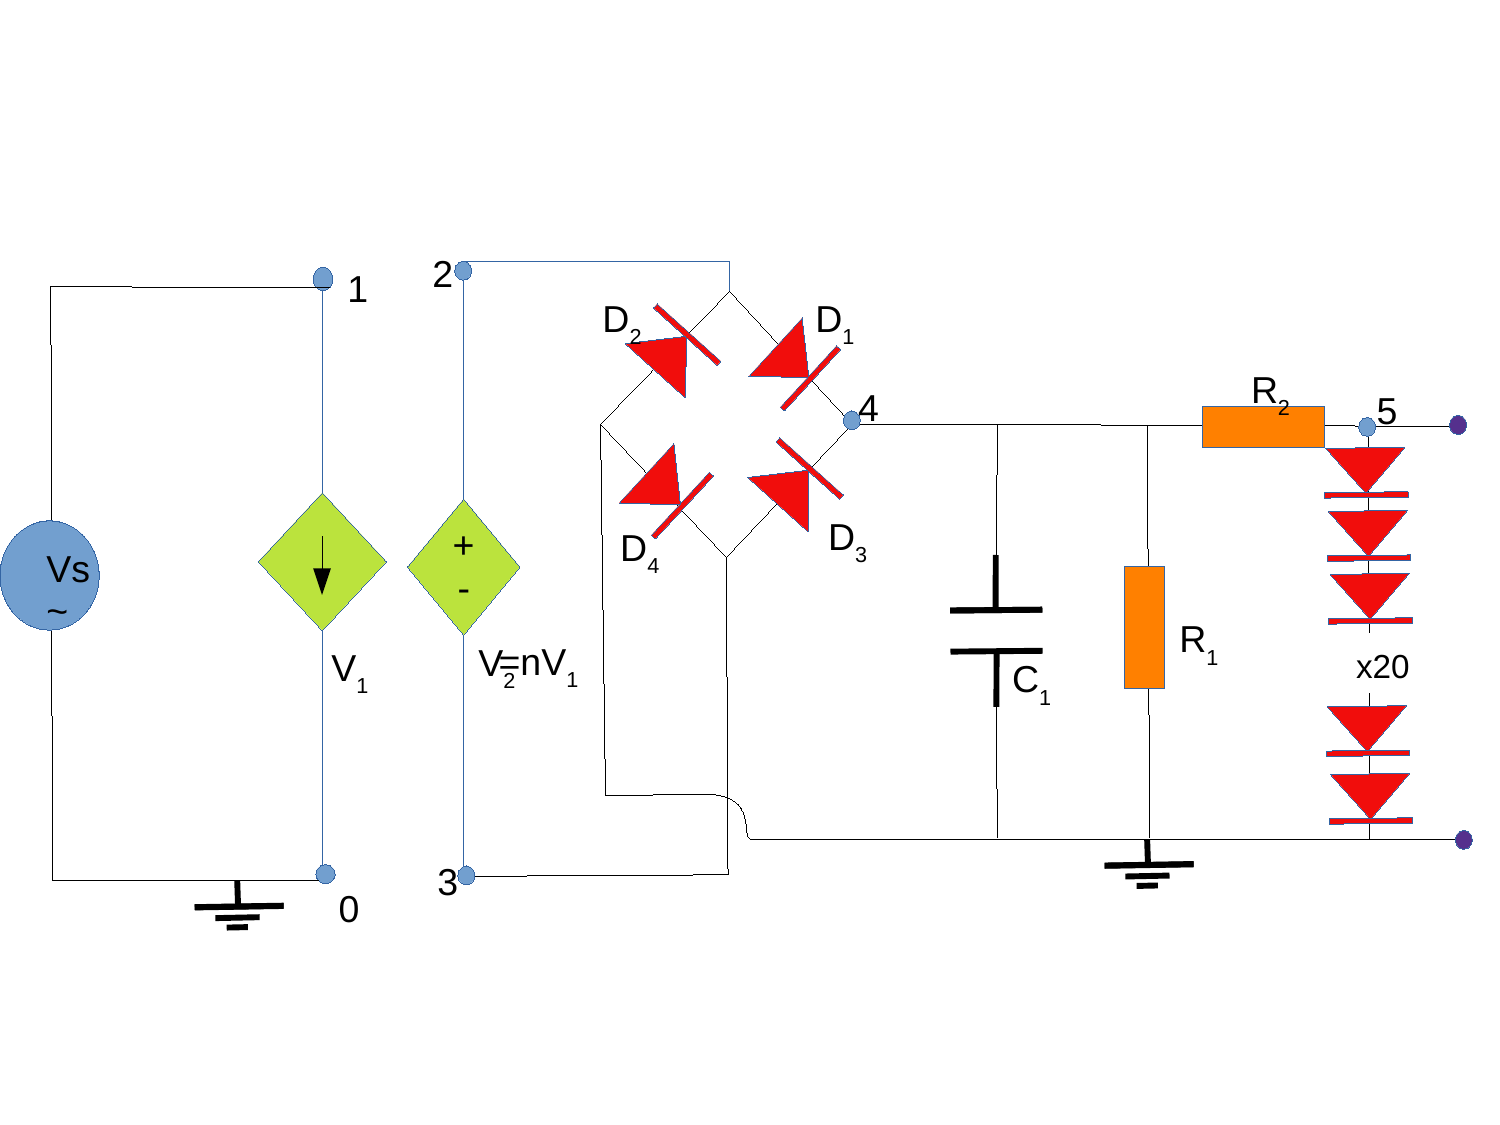

2
1
D2
D1
R2
4
5
+
-
D3
D4
Vs
~
R1
=nV1
V2
V1
x20
C1
3
0
bla
1